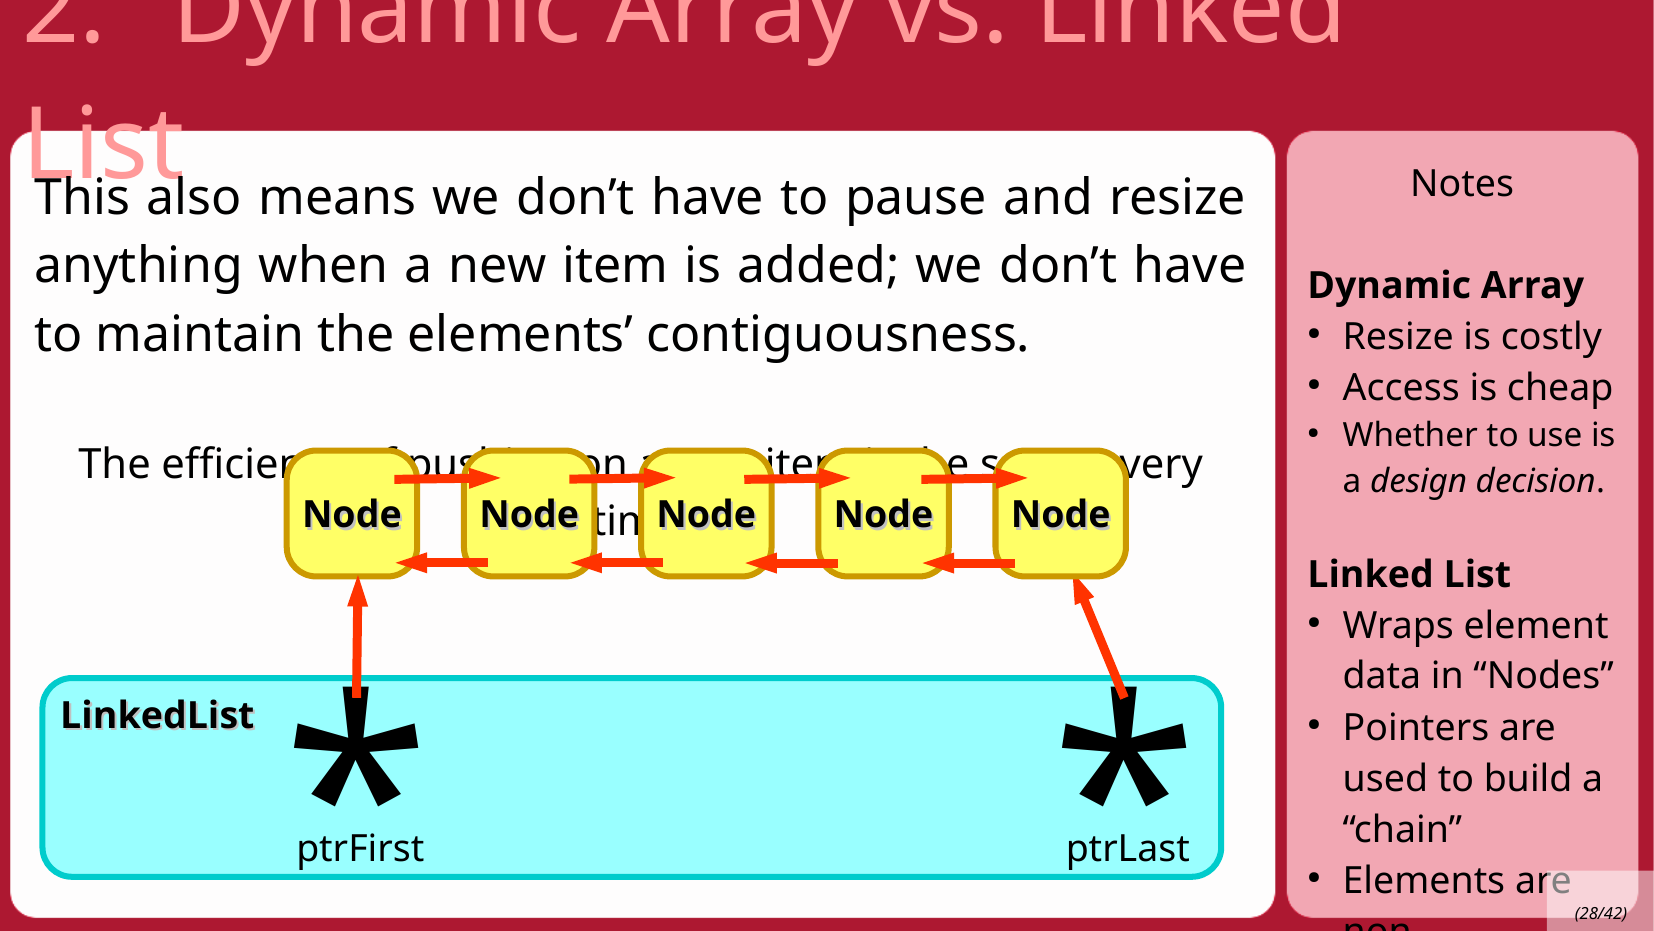

# 2.	Dynamic Array vs. Linked List
Notes
Dynamic Array
Resize is costly
Access is cheap
Whether to use is a design decision.
Linked List
Wraps element data in “Nodes”
Pointers are used to build a “chain”
Elements are non-contiguous
This also means we don’t have to pause and resize anything when a new item is added; we don’t have to maintain the elements’ contiguousness.
The efficiency of pushing on a new item is the same every time.
Node
Node
Node
Node
Node
*
*
LinkedList
ptrFirst
ptrLast